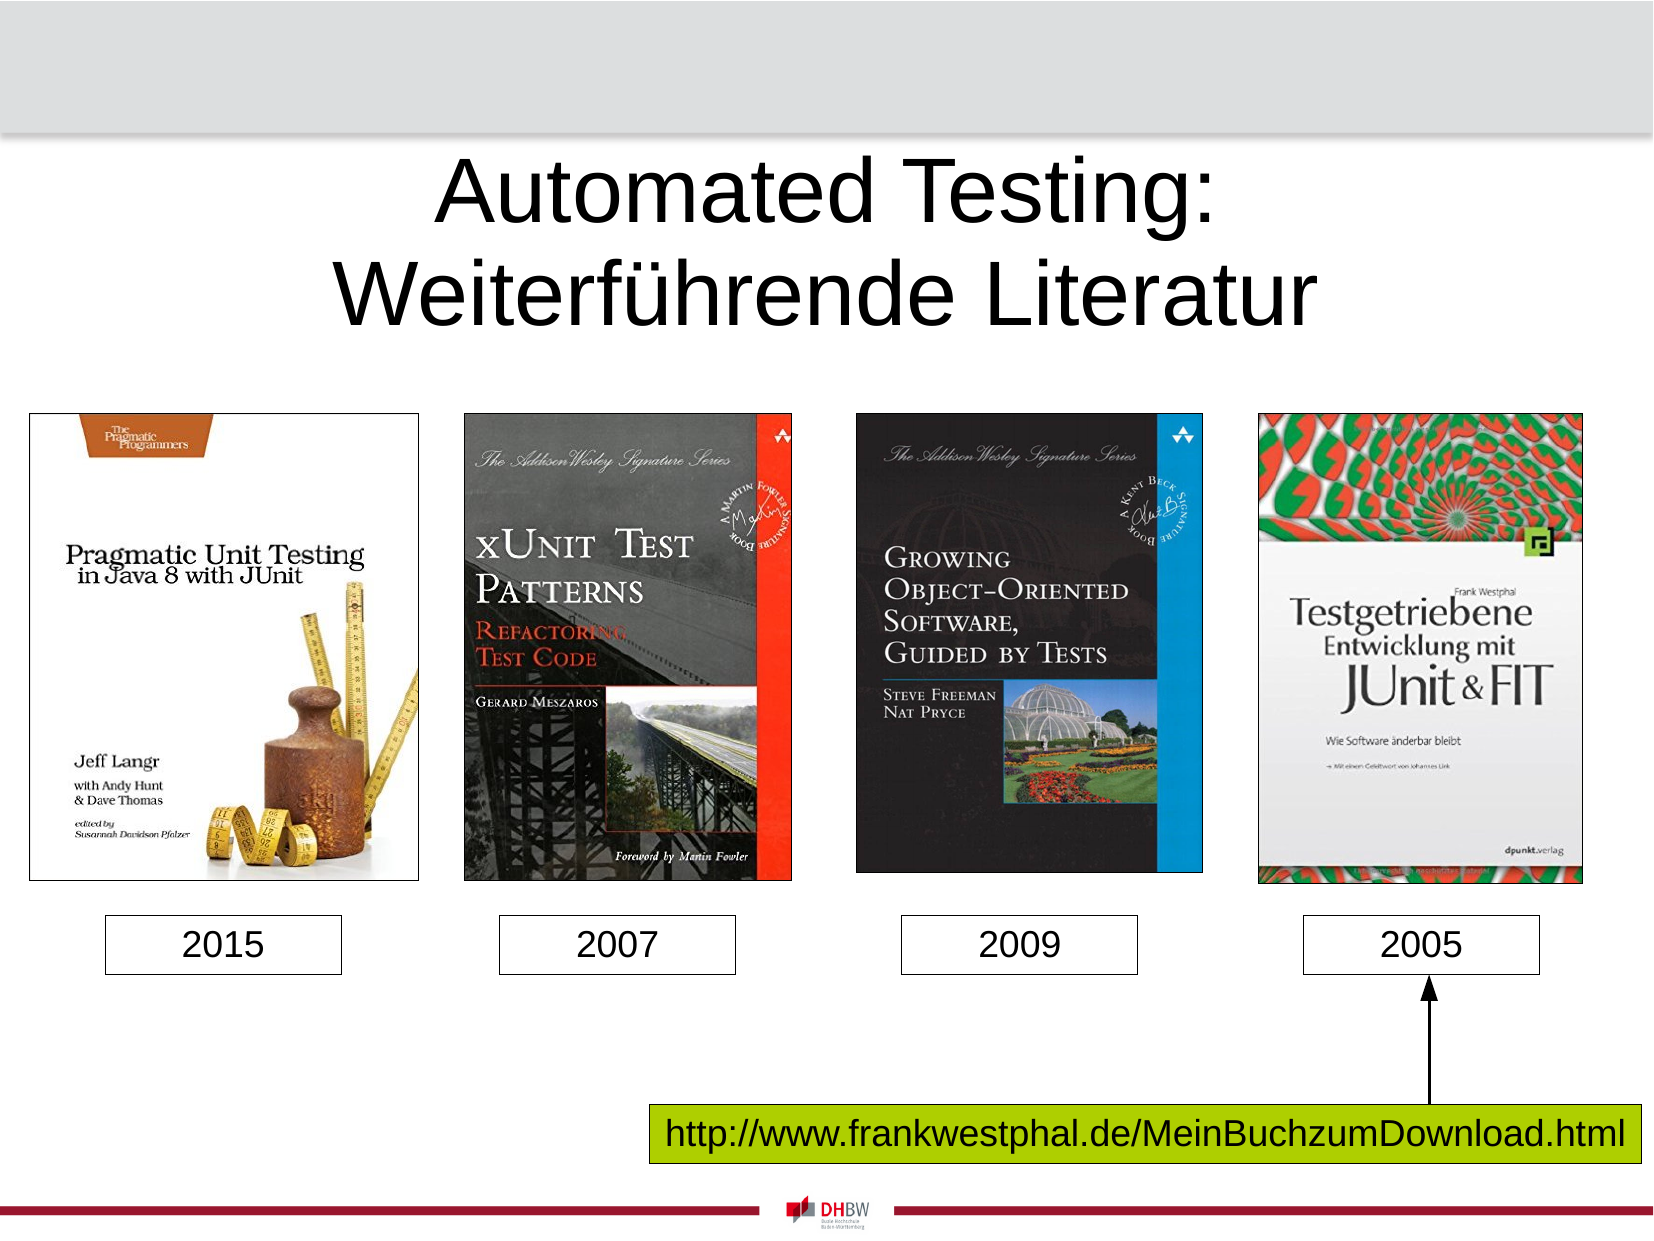

# Automated Testing: Weiterführende Literatur
2015
2007
2005
2009
http://www.frankwestphal.de/MeinBuchzumDownload.html